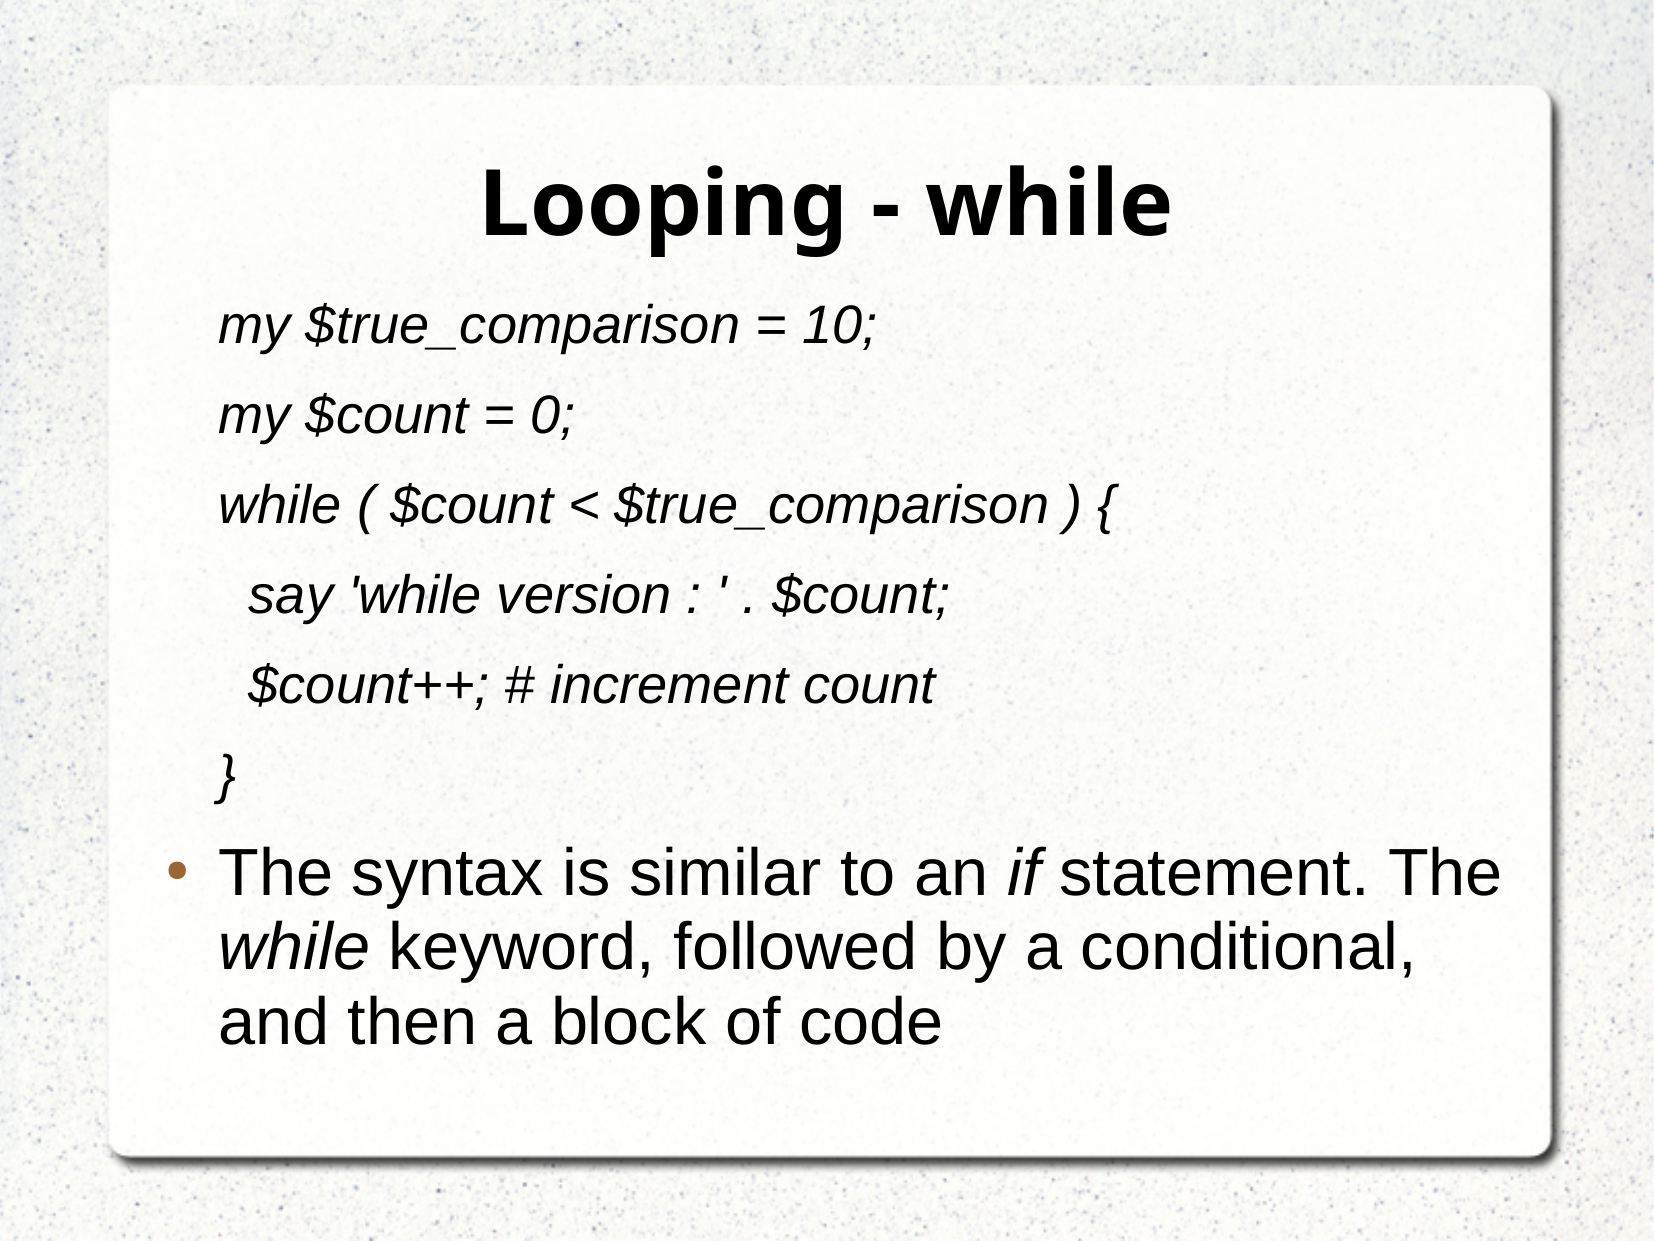

# Looping - while
my $true_comparison = 10;
my $count = 0;
while ( $count < $true_comparison ) {
 say 'while version : ' . $count;
 $count++; # increment count
}
The syntax is similar to an if statement. The while keyword, followed by a conditional, and then a block of code